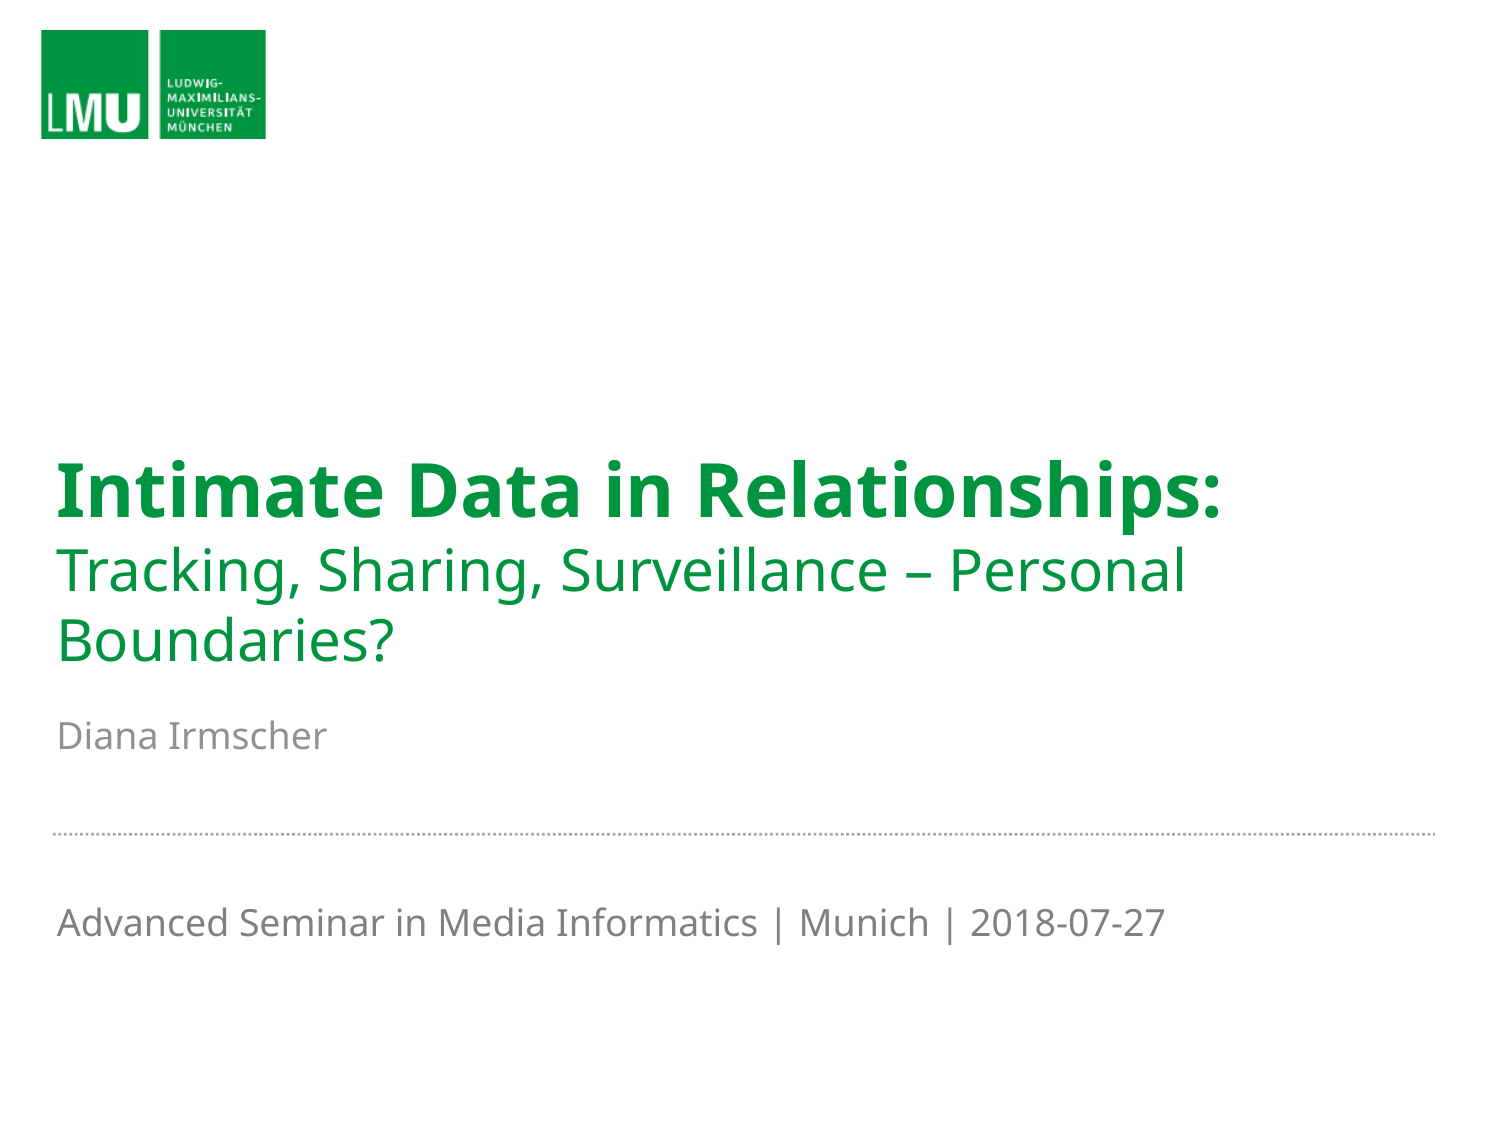

# Intimate Data in Relationships: Tracking, Sharing, Surveillance – Personal Boundaries?
Diana Irmscher
Advanced Seminar in Media Informatics | Munich | 2018-07-27